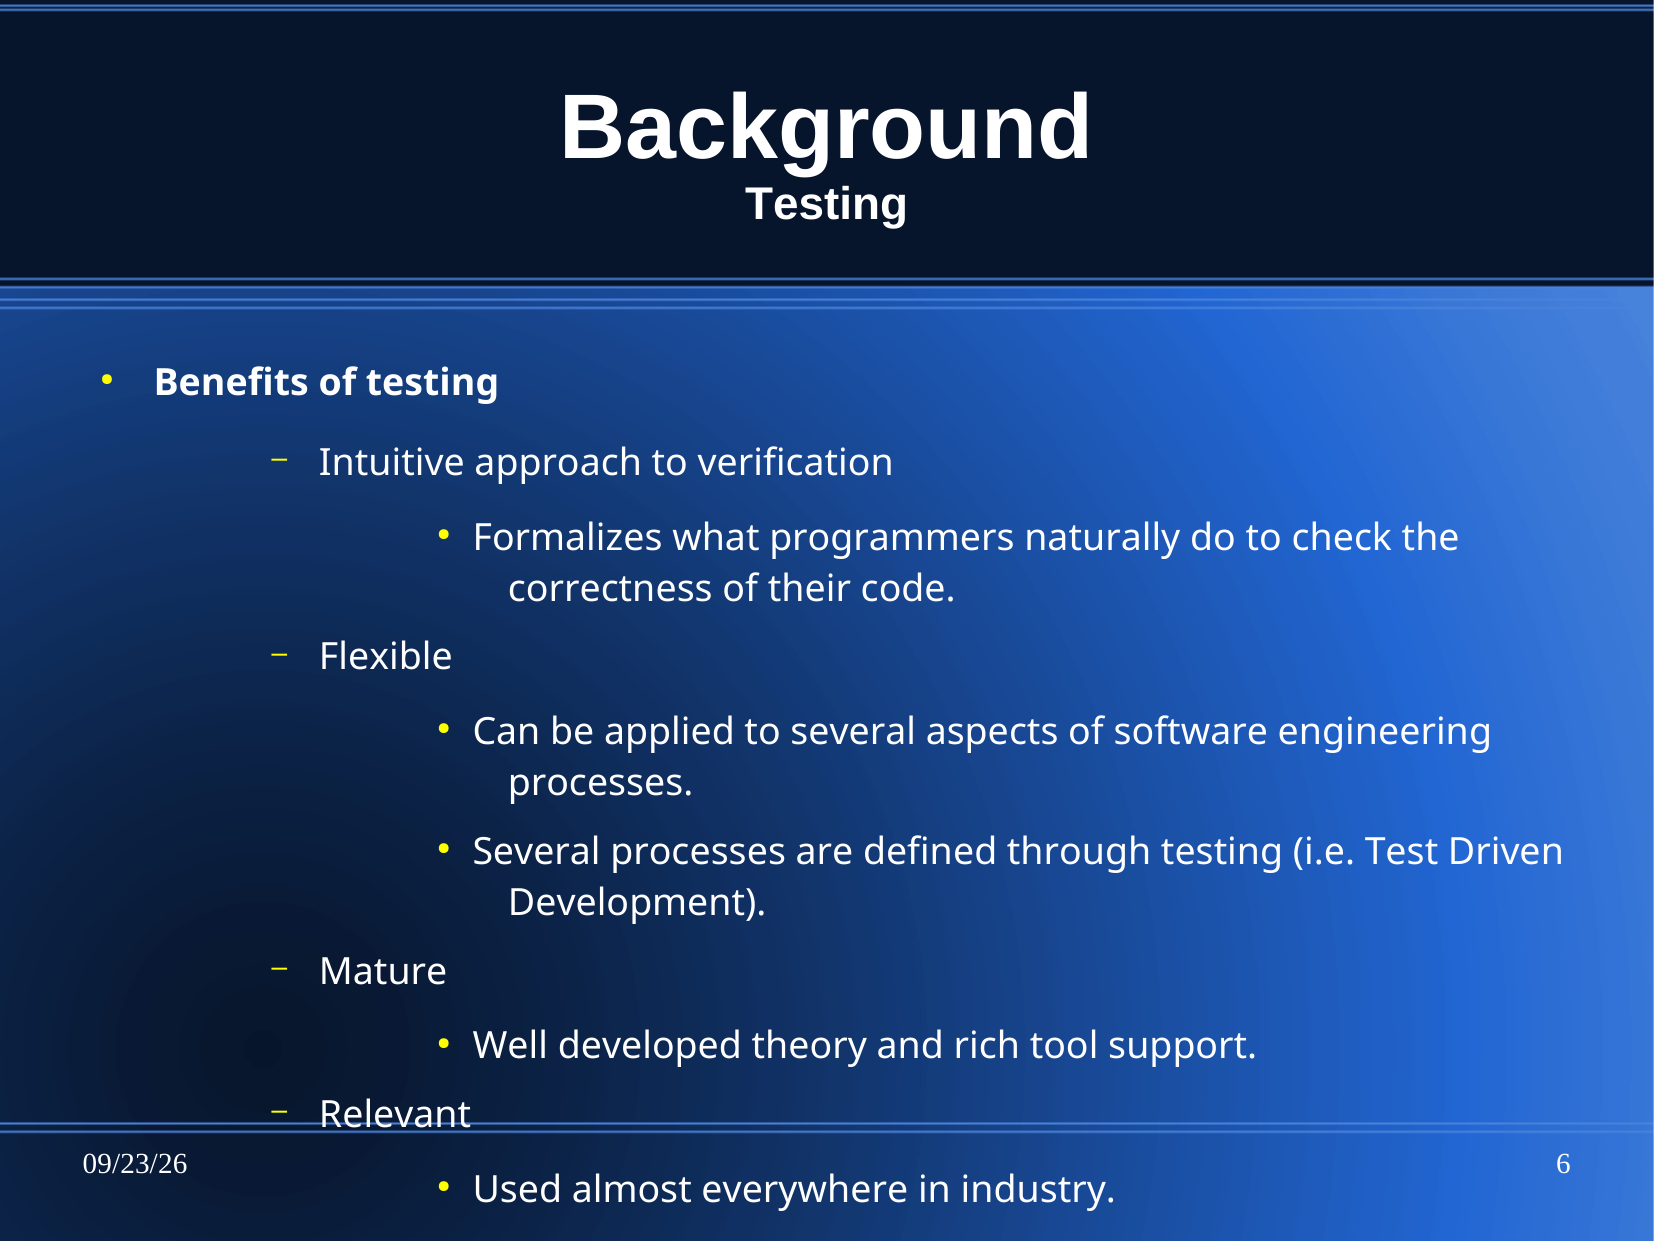

# Background Testing
Benefits of testing
Intuitive approach to verification
Formalizes what programmers naturally do to check the correctness of their code.
Flexible
Can be applied to several aspects of software engineering processes.
Several processes are defined through testing (i.e. Test Driven Development).
Mature
Well developed theory and rich tool support.
Relevant
Used almost everywhere in industry.
6